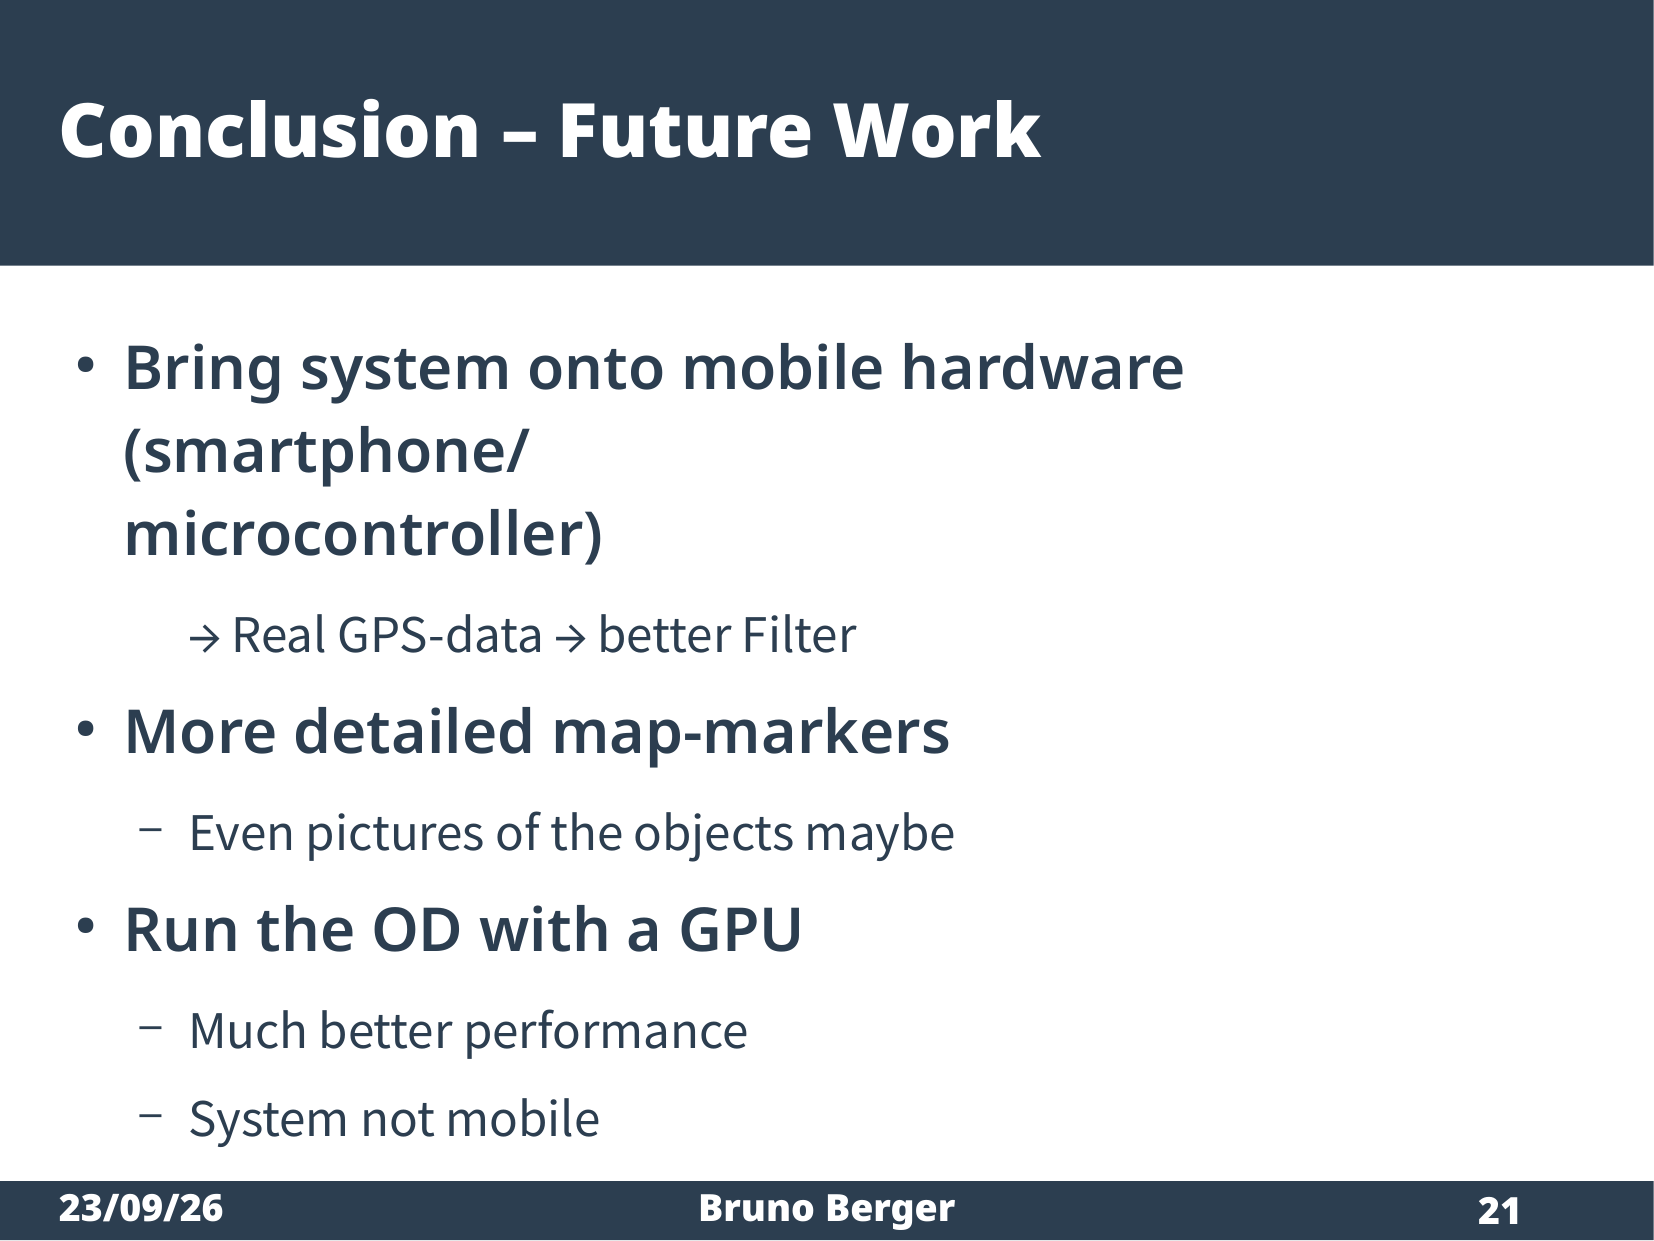

# Conclusion – Future Work
Bring system onto mobile hardware (smartphone/
microcontroller)
→ Real GPS-data → better Filter
More detailed map-markers
Even pictures of the objects maybe
Run the OD with a GPU
Much better performance
System not mobile
Bruno Berger
21